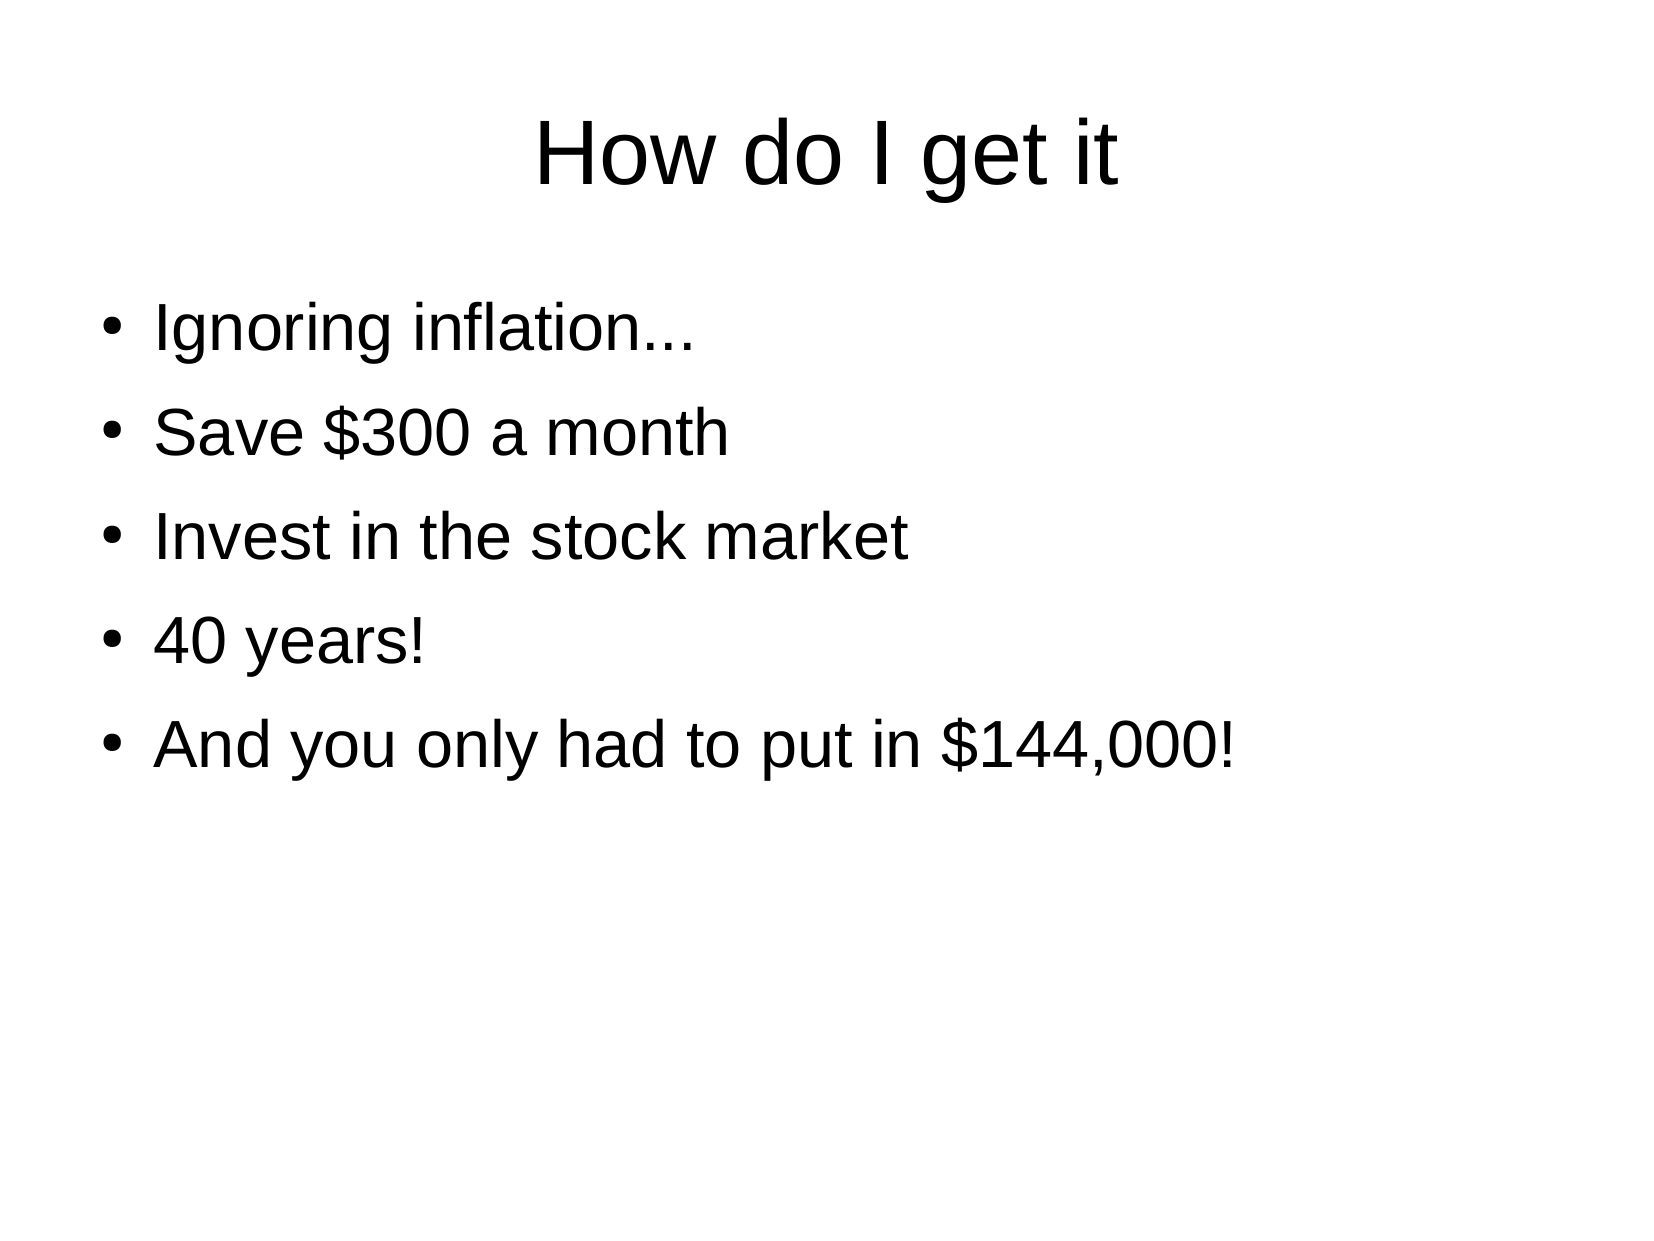

# How do I get it
Ignoring inflation...
Save $300 a month
Invest in the stock market
40 years!
And you only had to put in $144,000!